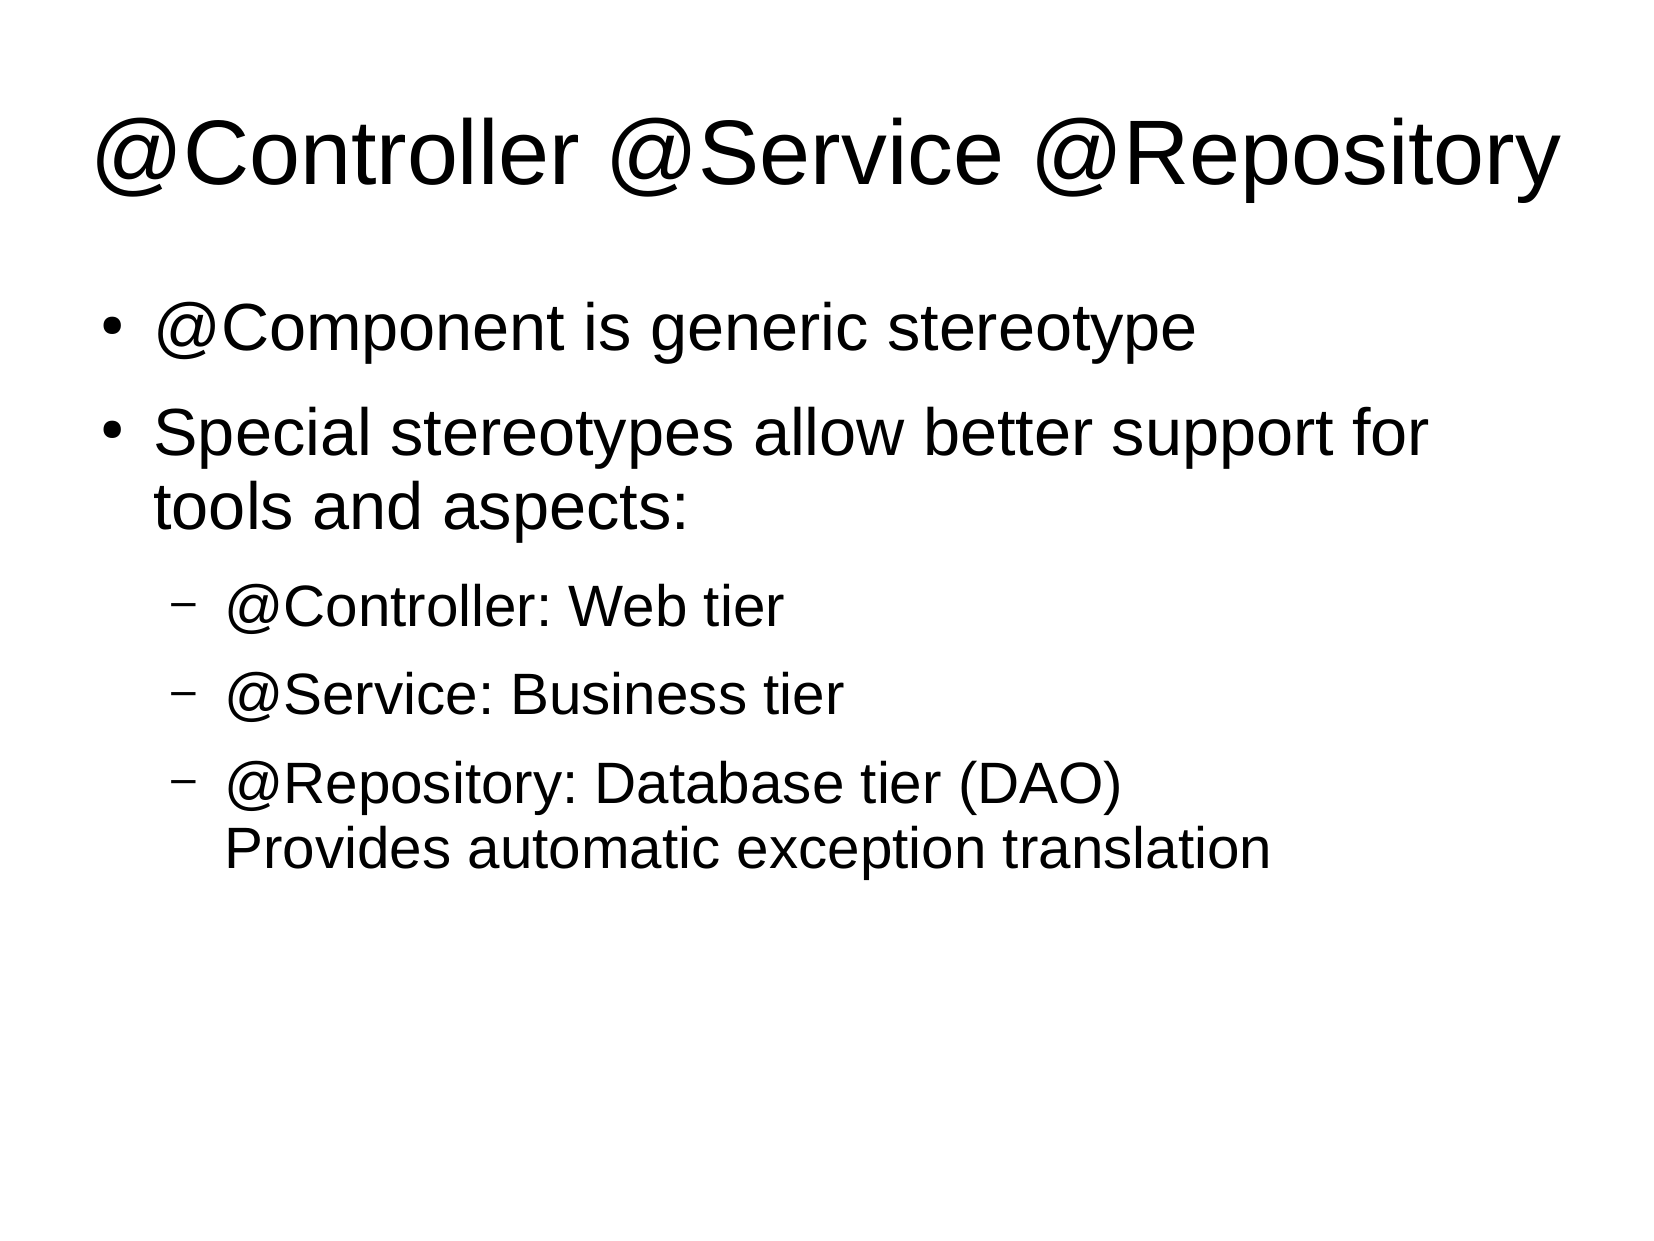

# @Controller @Service @Repository
@Component is generic stereotype
Special stereotypes allow better support for tools and aspects:
@Controller: Web tier
@Service: Business tier
@Repository: Database tier (DAO)
Provides automatic exception translation